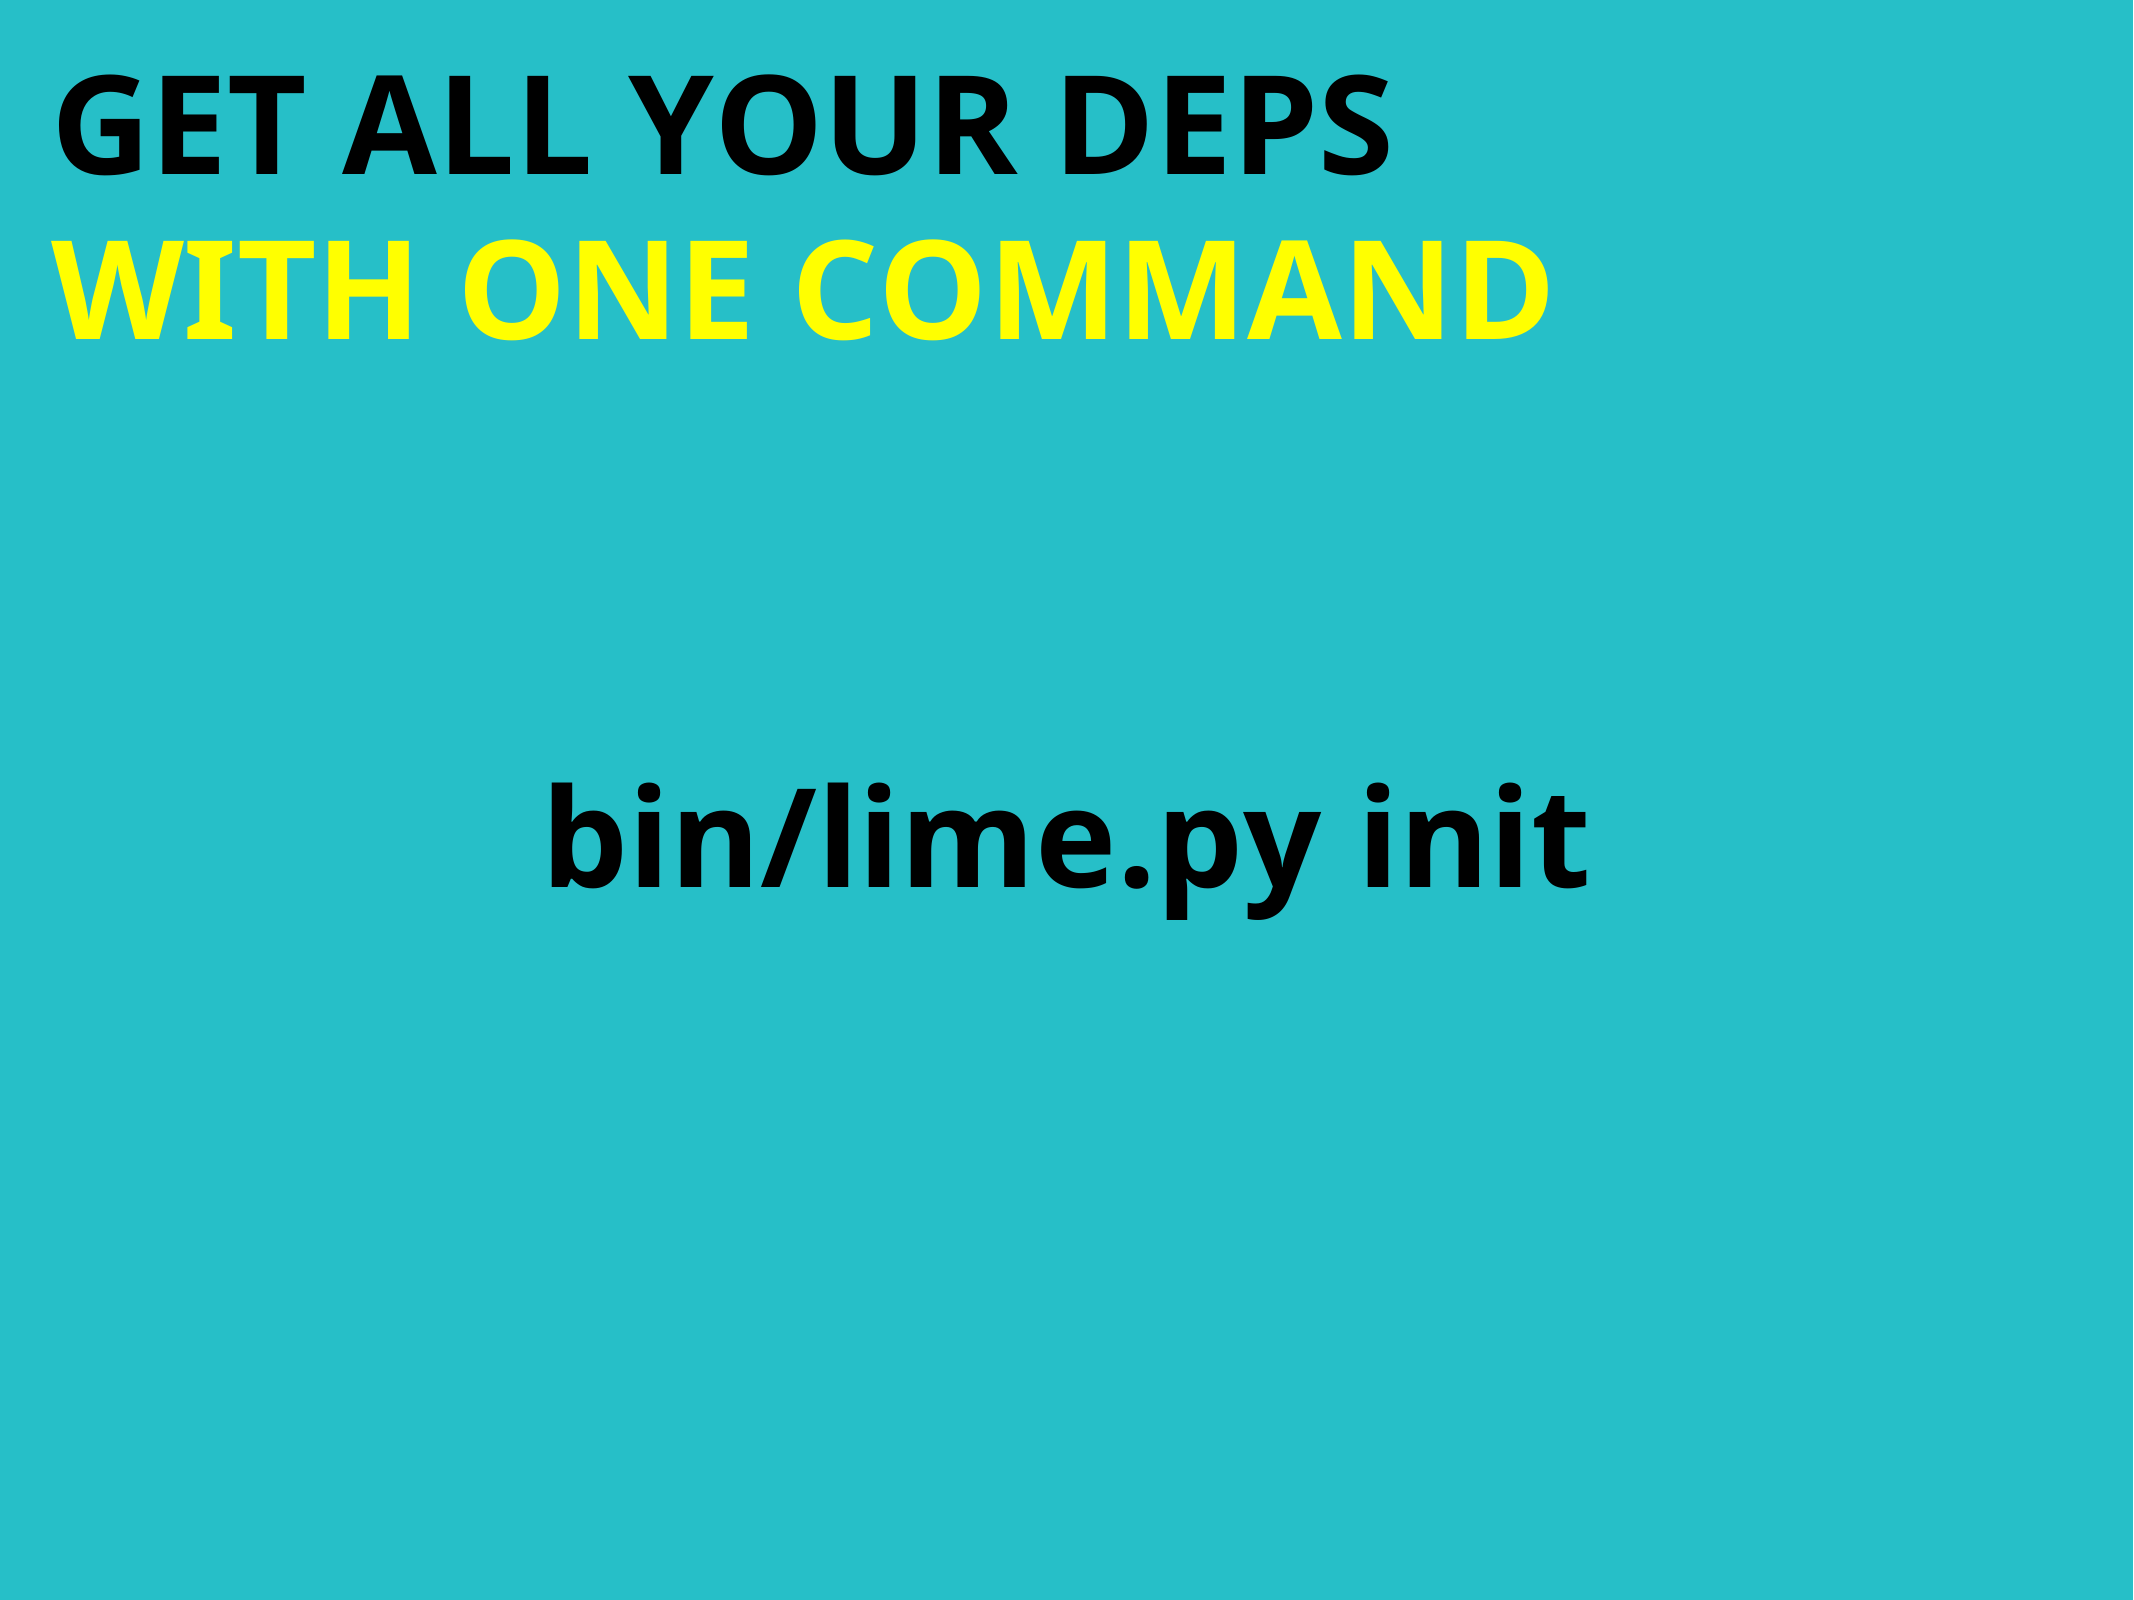

GET ALL YOUR DEPS
WITH ONE COMMAND
bin/lime.py init